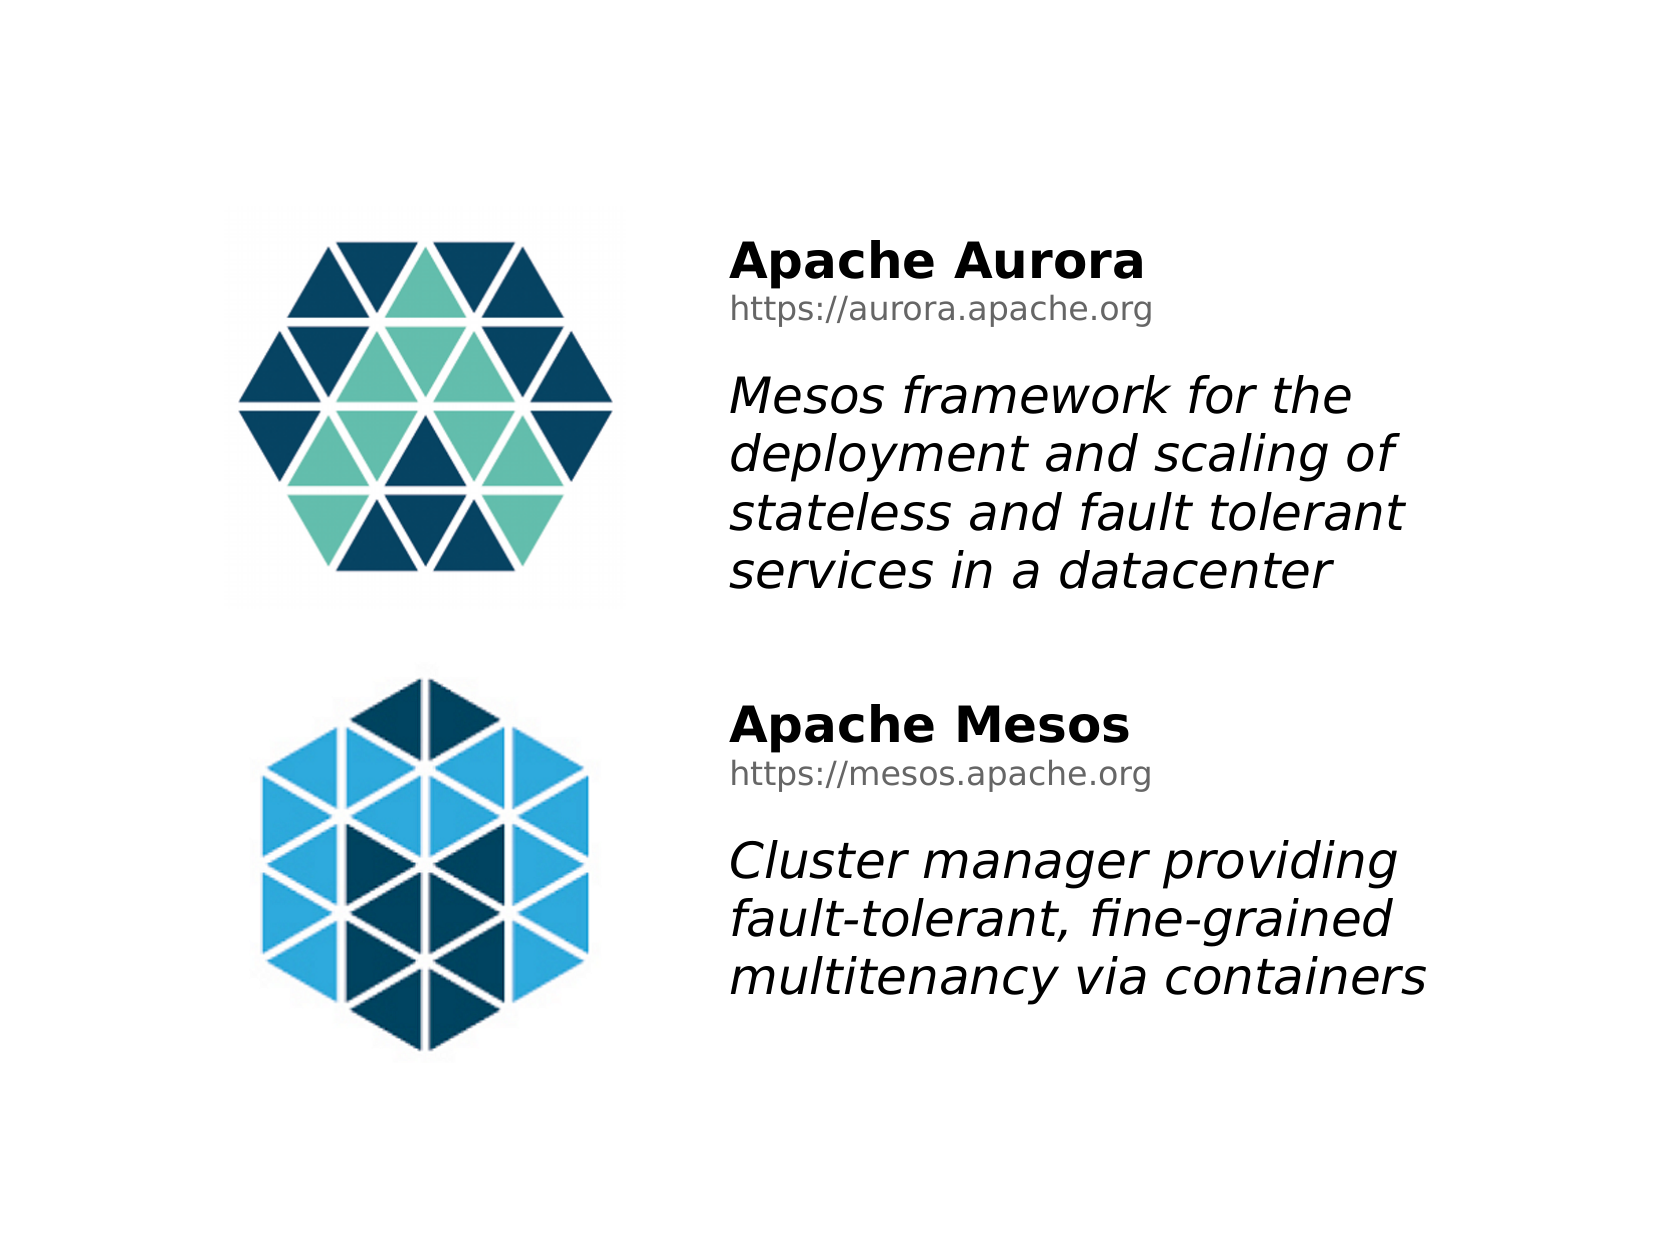

Apache Aurora
https://aurora.apache.org
Mesos framework for the deployment and scaling of stateless and fault tolerant services in a datacenter
Apache Mesos
https://mesos.apache.org
Cluster manager providing fault-tolerant, fine-grained multitenancy via containers